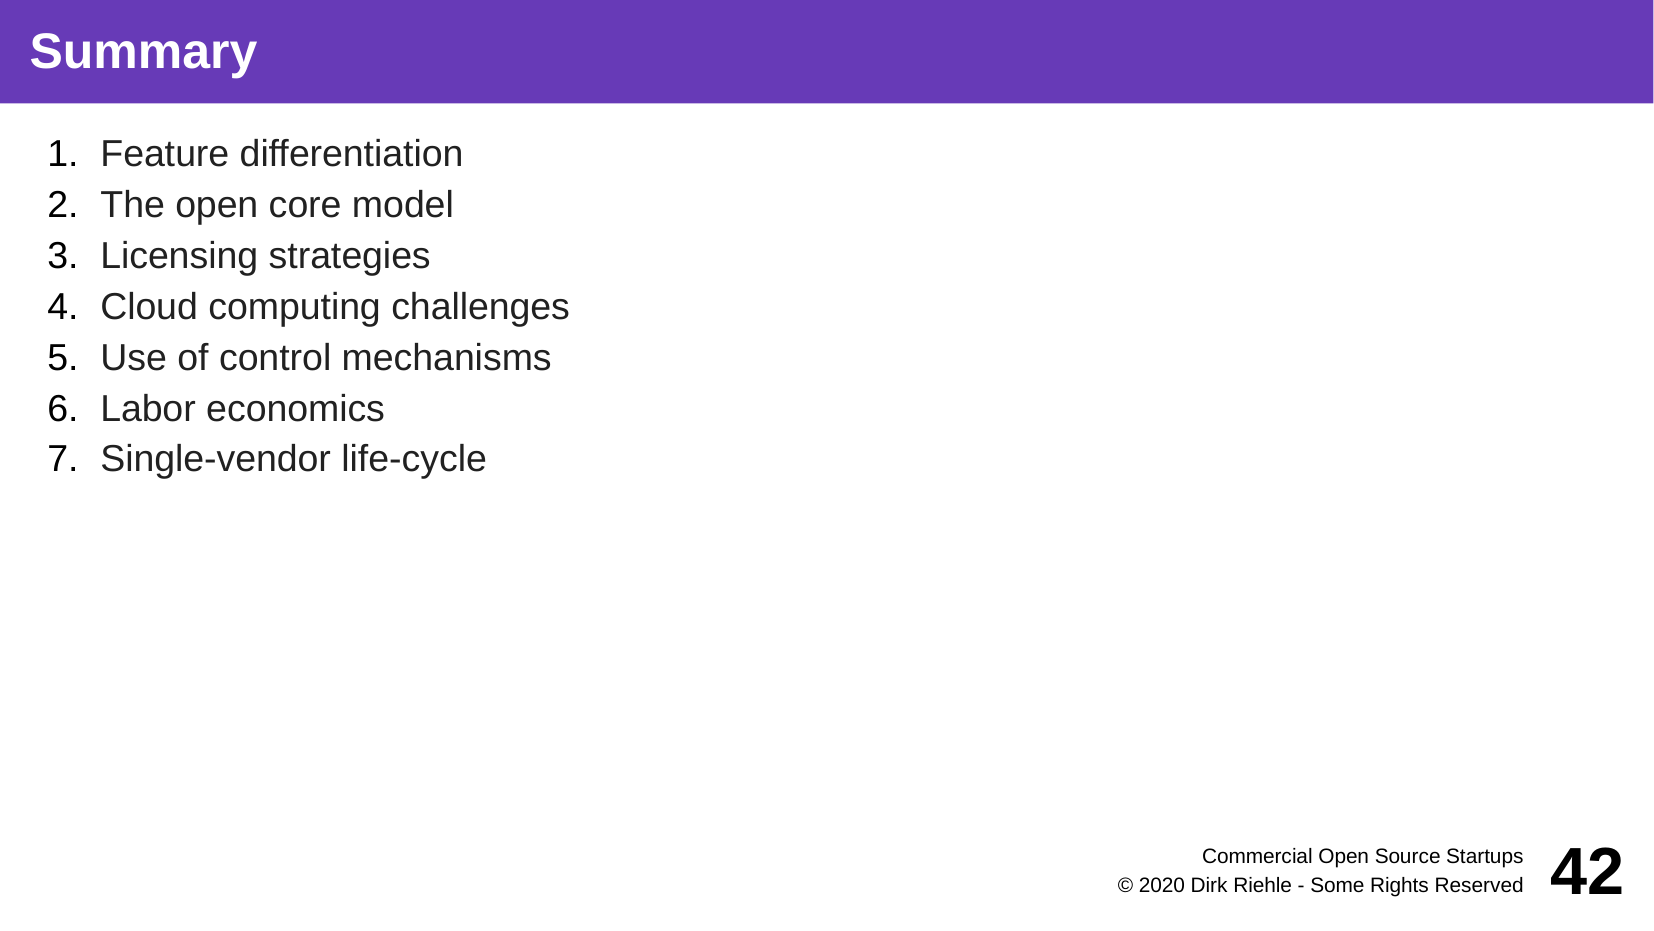

# Summary
Feature differentiation
The open core model
Licensing strategies
Cloud computing challenges
Use of control mechanisms
Labor economics
Single-vendor life-cycle
Commercial Open Source Startups
42
© 2020 Dirk Riehle - Some Rights Reserved